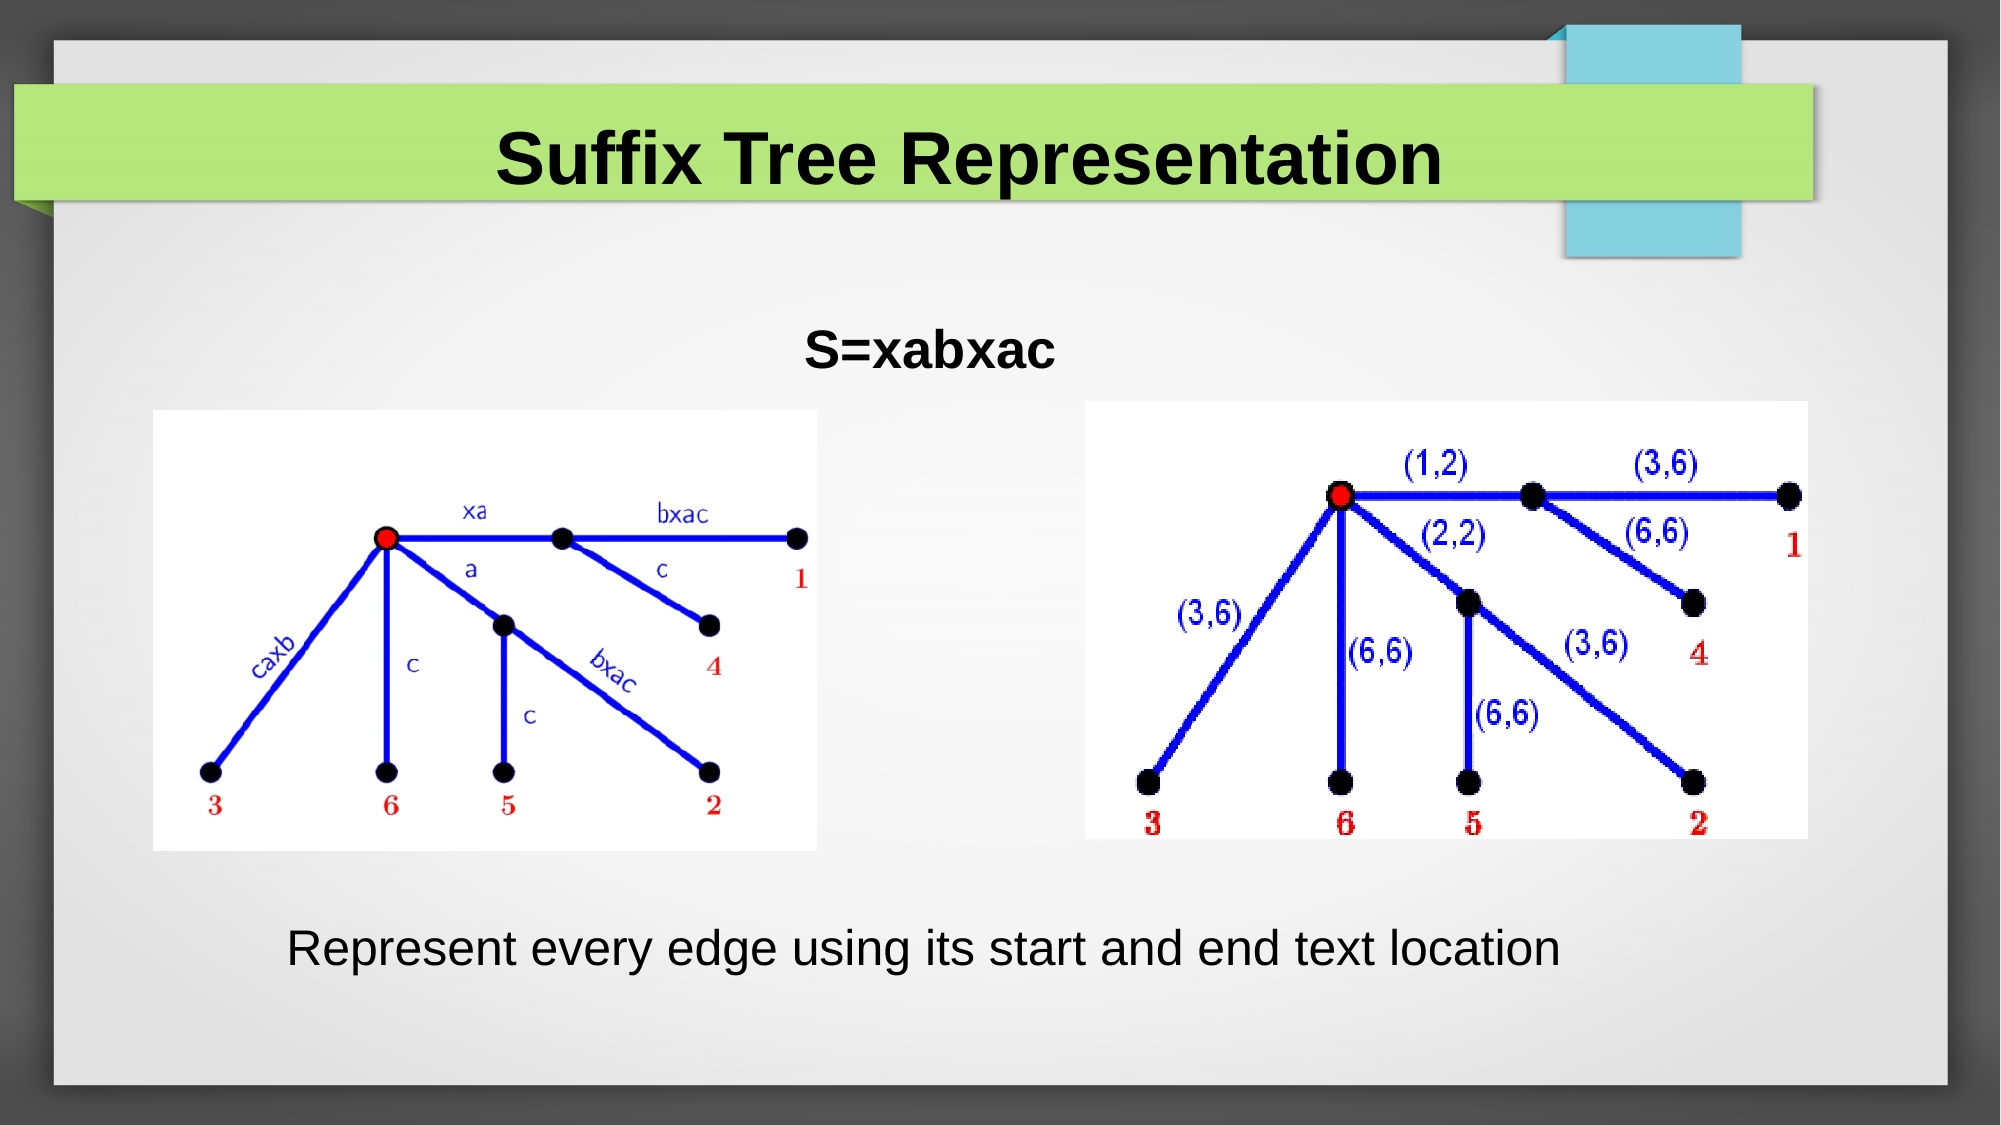

# Suffix Tree Representation
S=xabxac
Represent every edge using its start and end text location